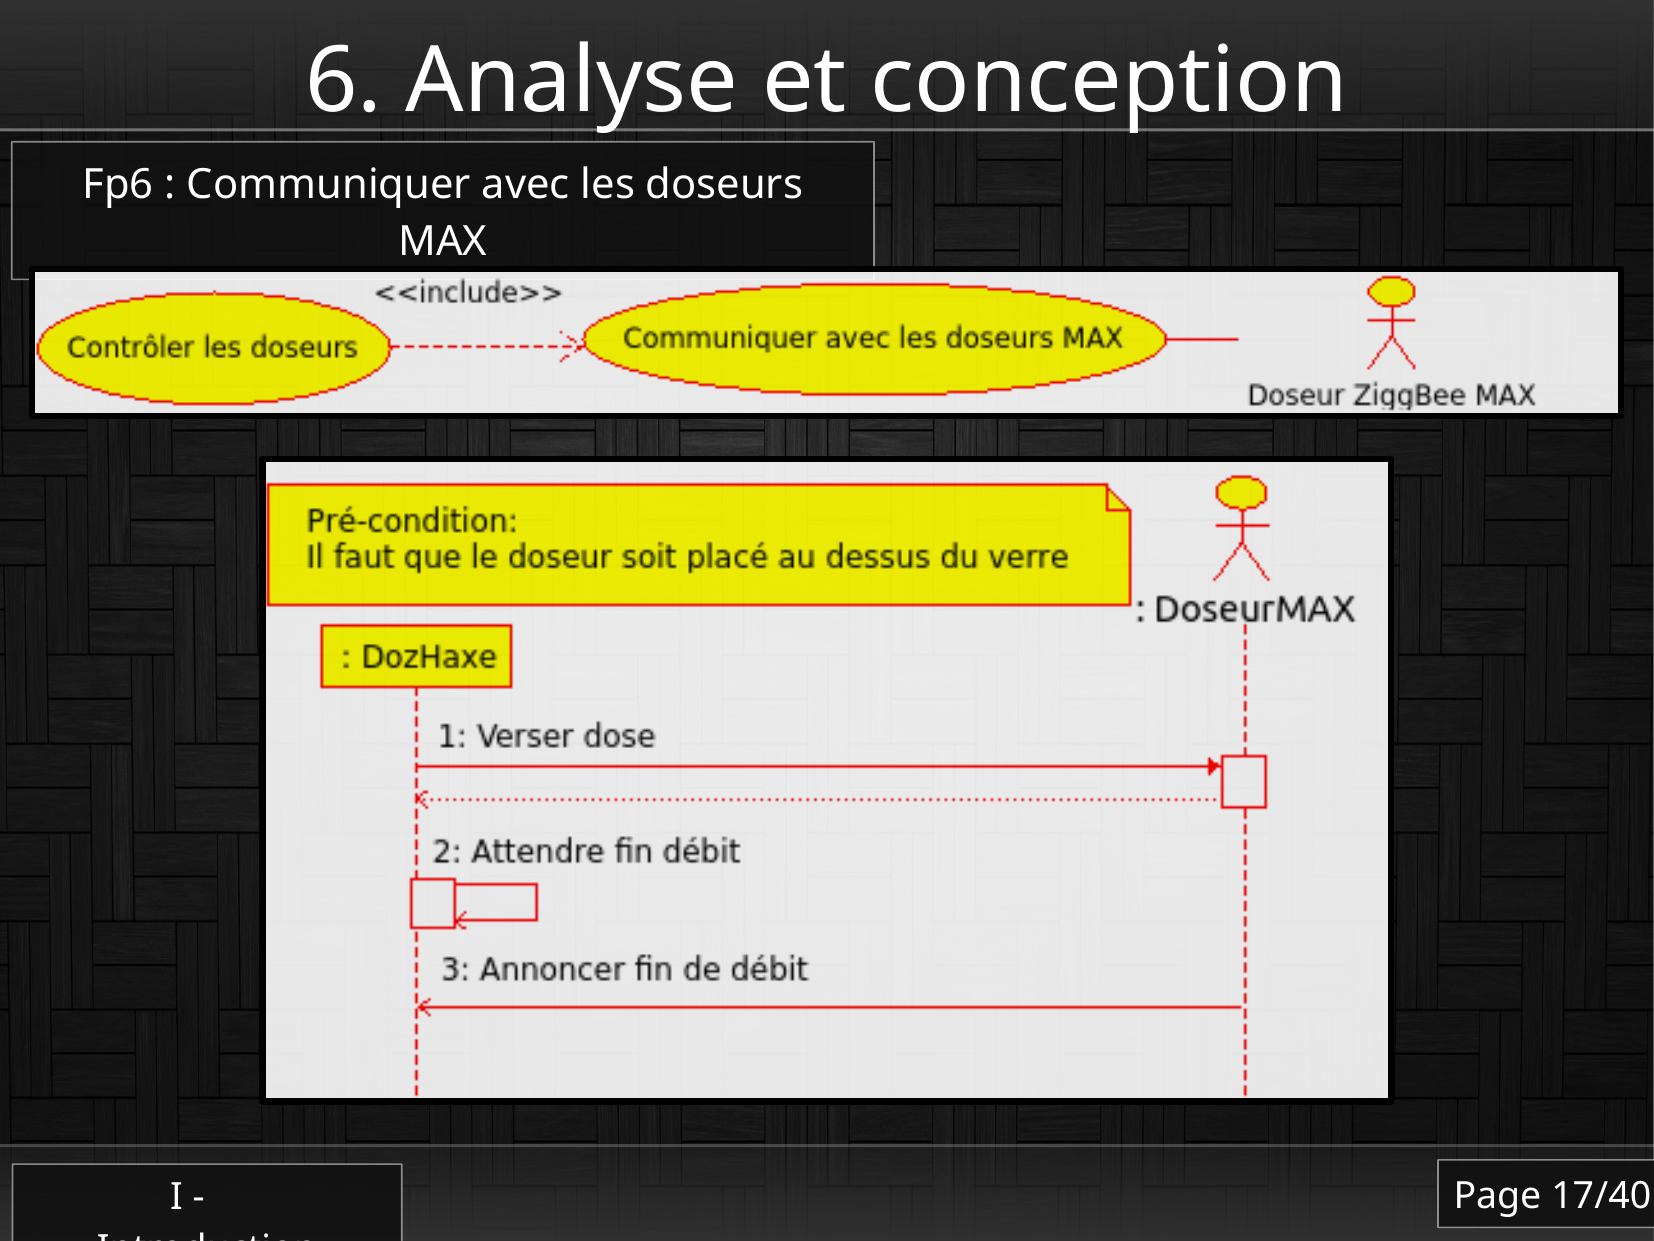

6. Analyse et conception
Fp6 : Communiquer avec les doseurs MAX
I -	Introduction